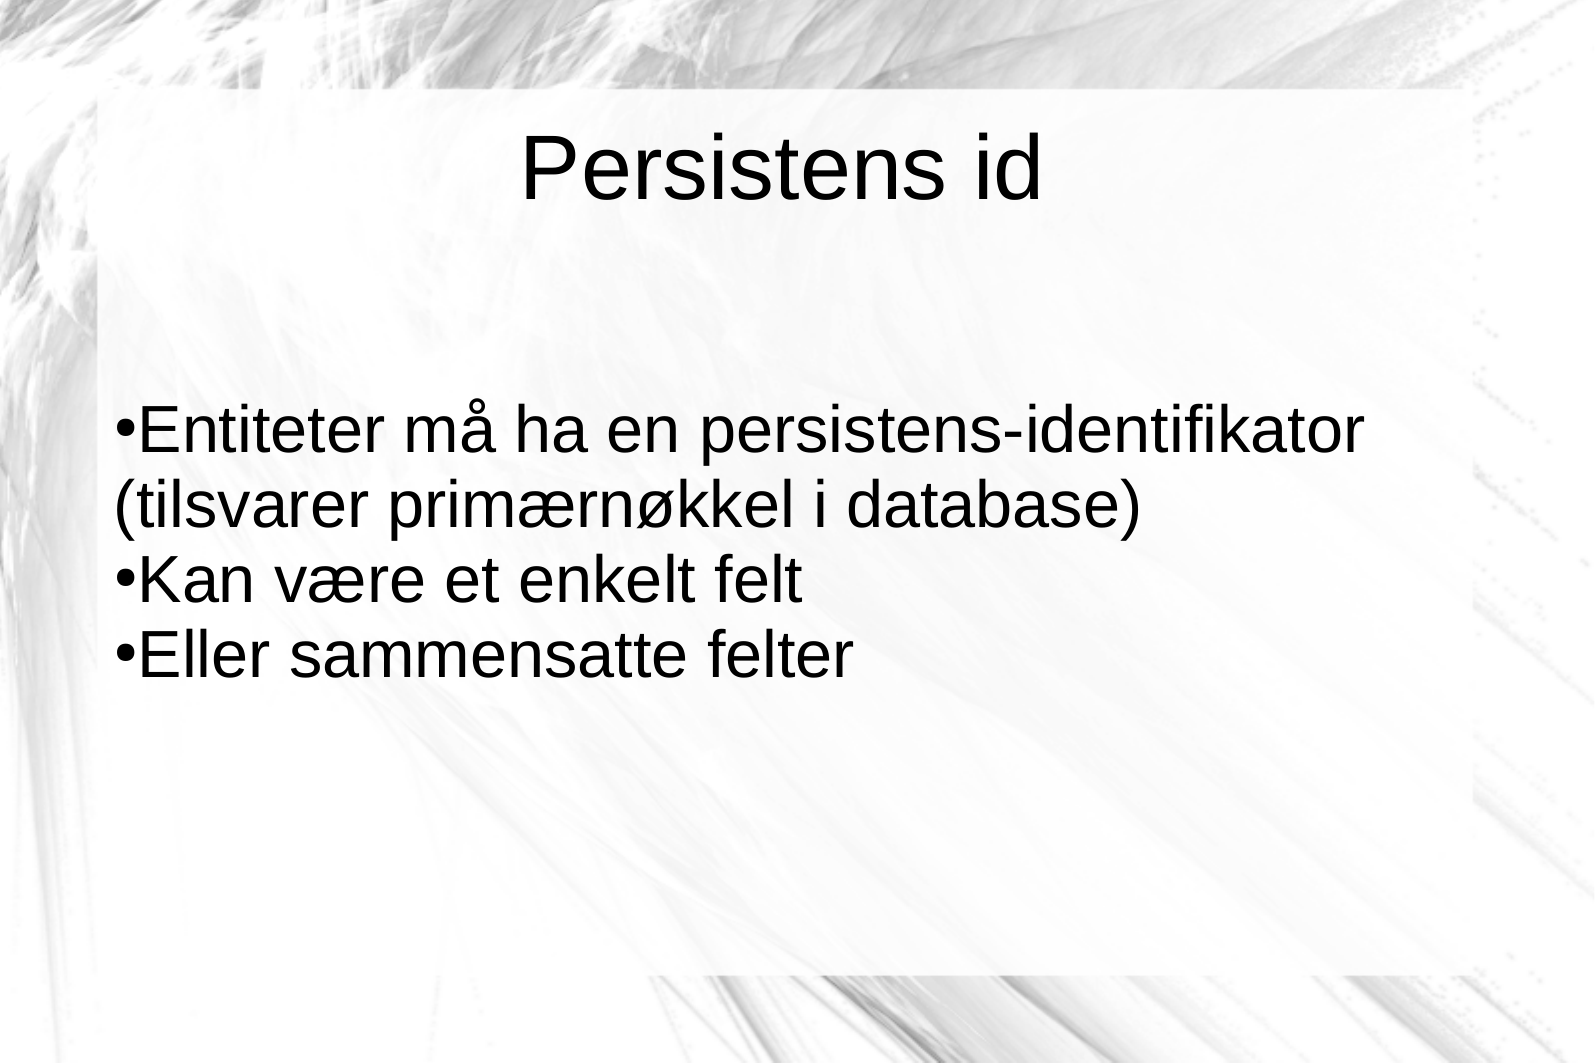

# Persistens id
Entiteter må ha en persistens-identifikator (tilsvarer primærnøkkel i database)
Kan være et enkelt felt
Eller sammensatte felter